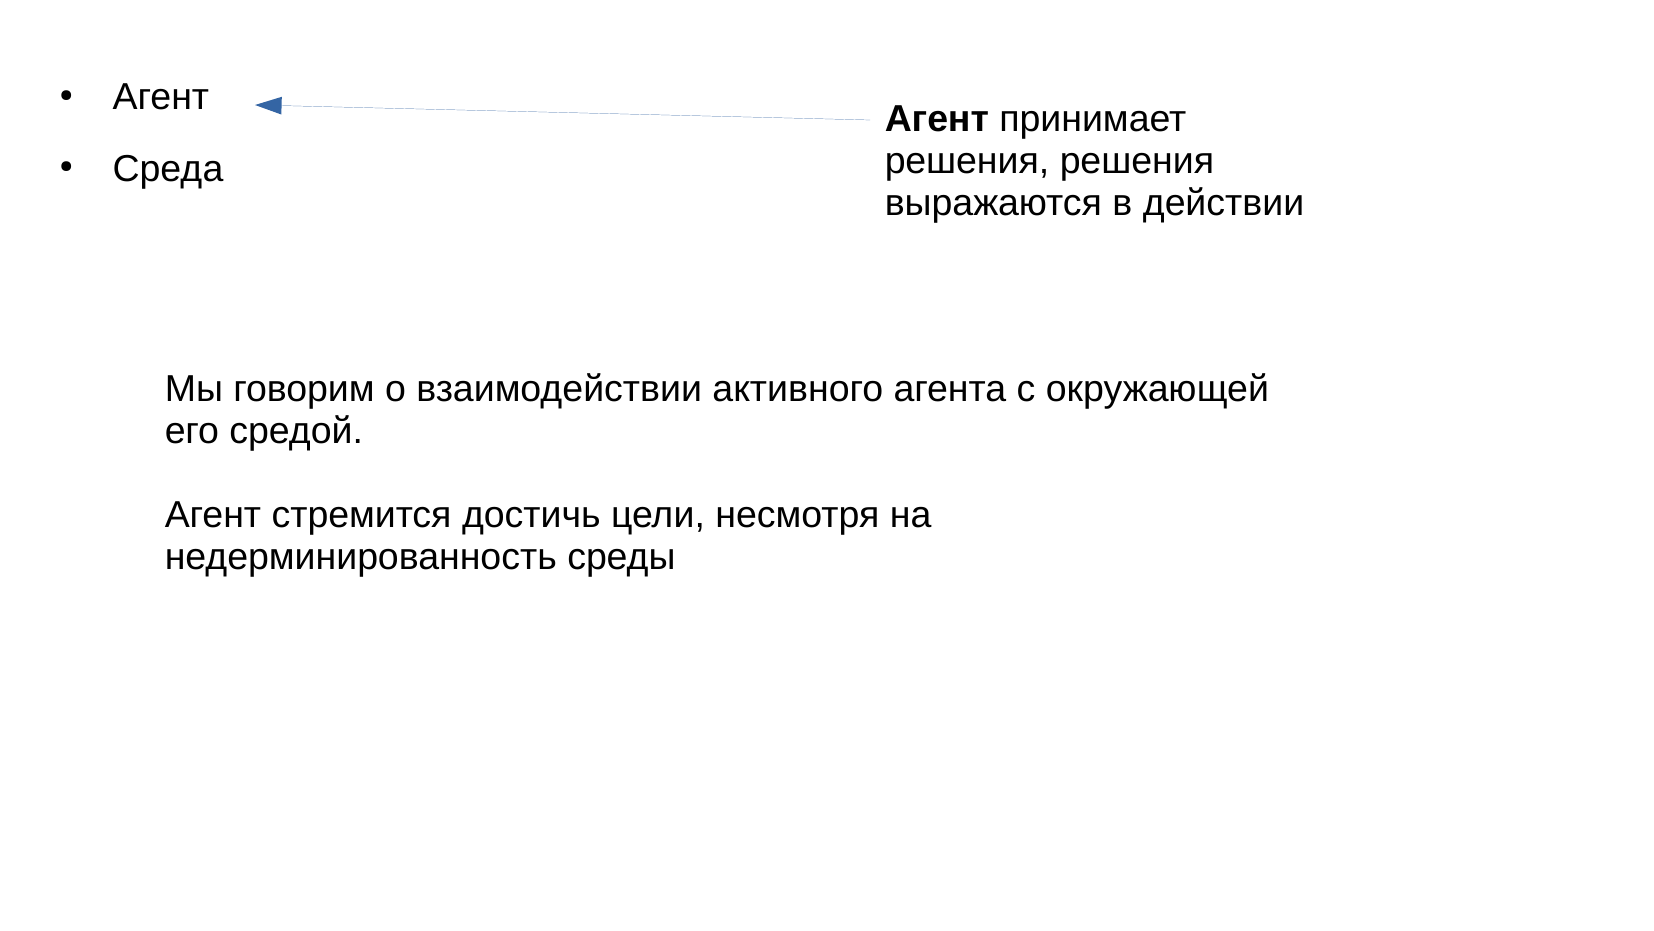

# Агент
Среда
Агент принимает решения, решения выражаются в действии
Мы говорим о взаимодействии активного агента с окружающей его средой.
Агент стремится достичь цели, несмотря на недерминированность среды